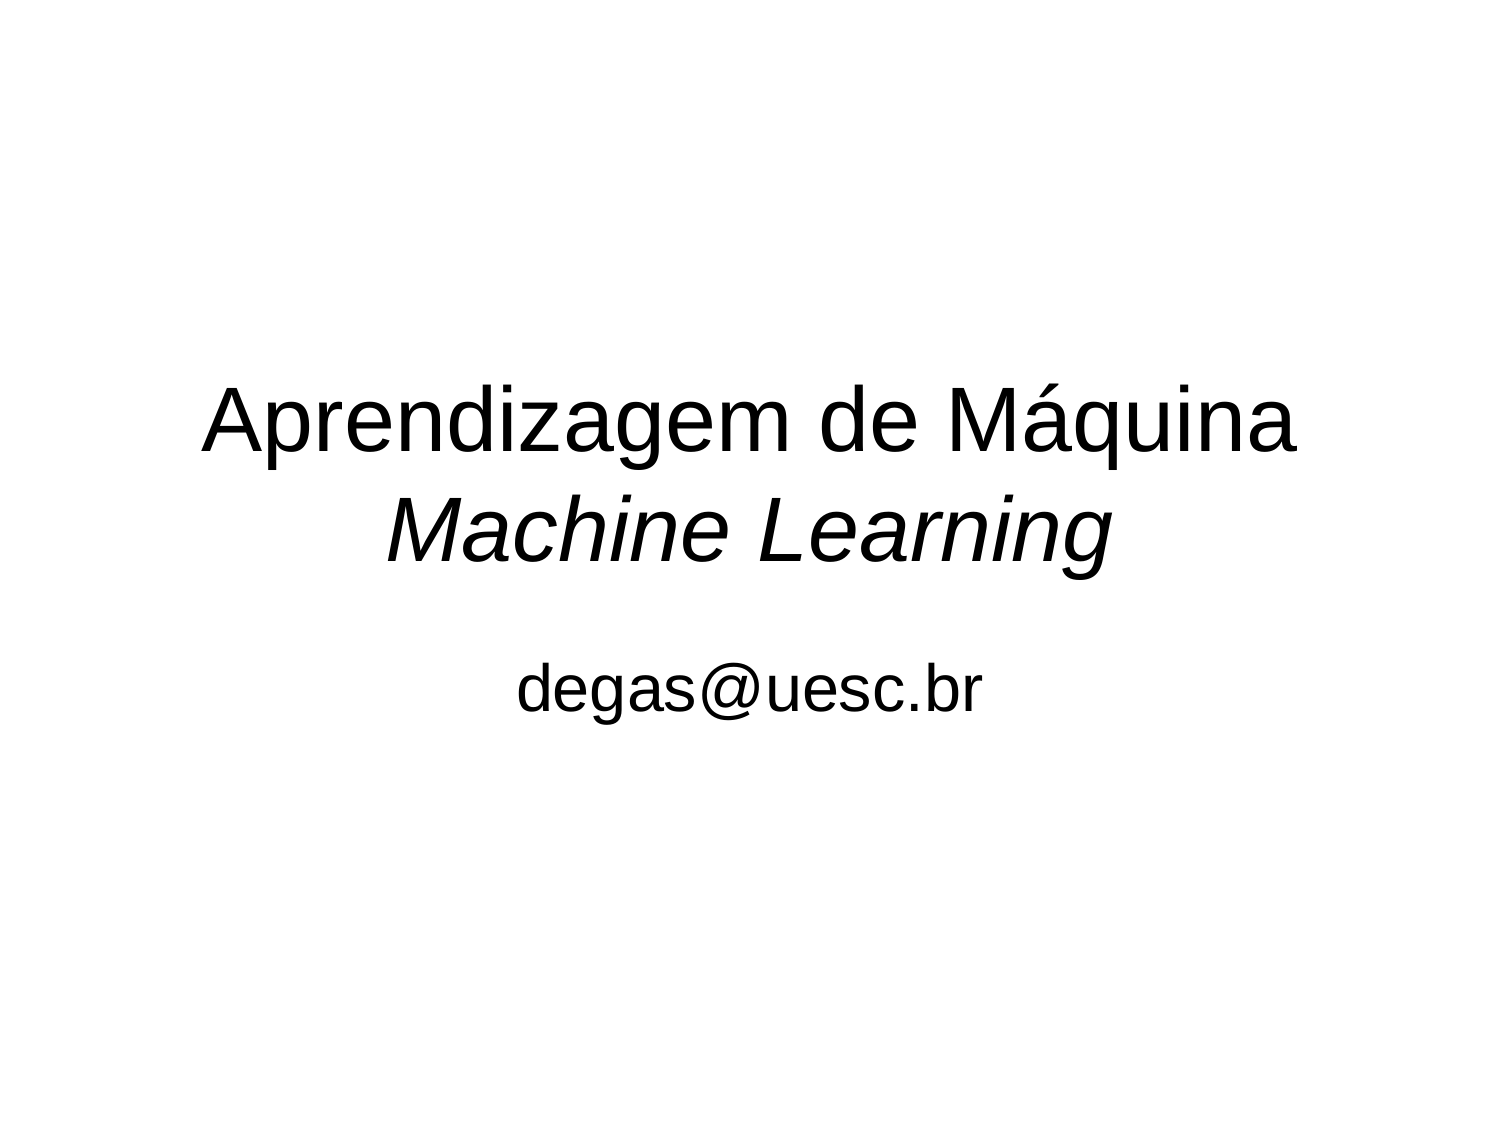

# Aprendizagem de Máquina Machine Learning
degas@uesc.br